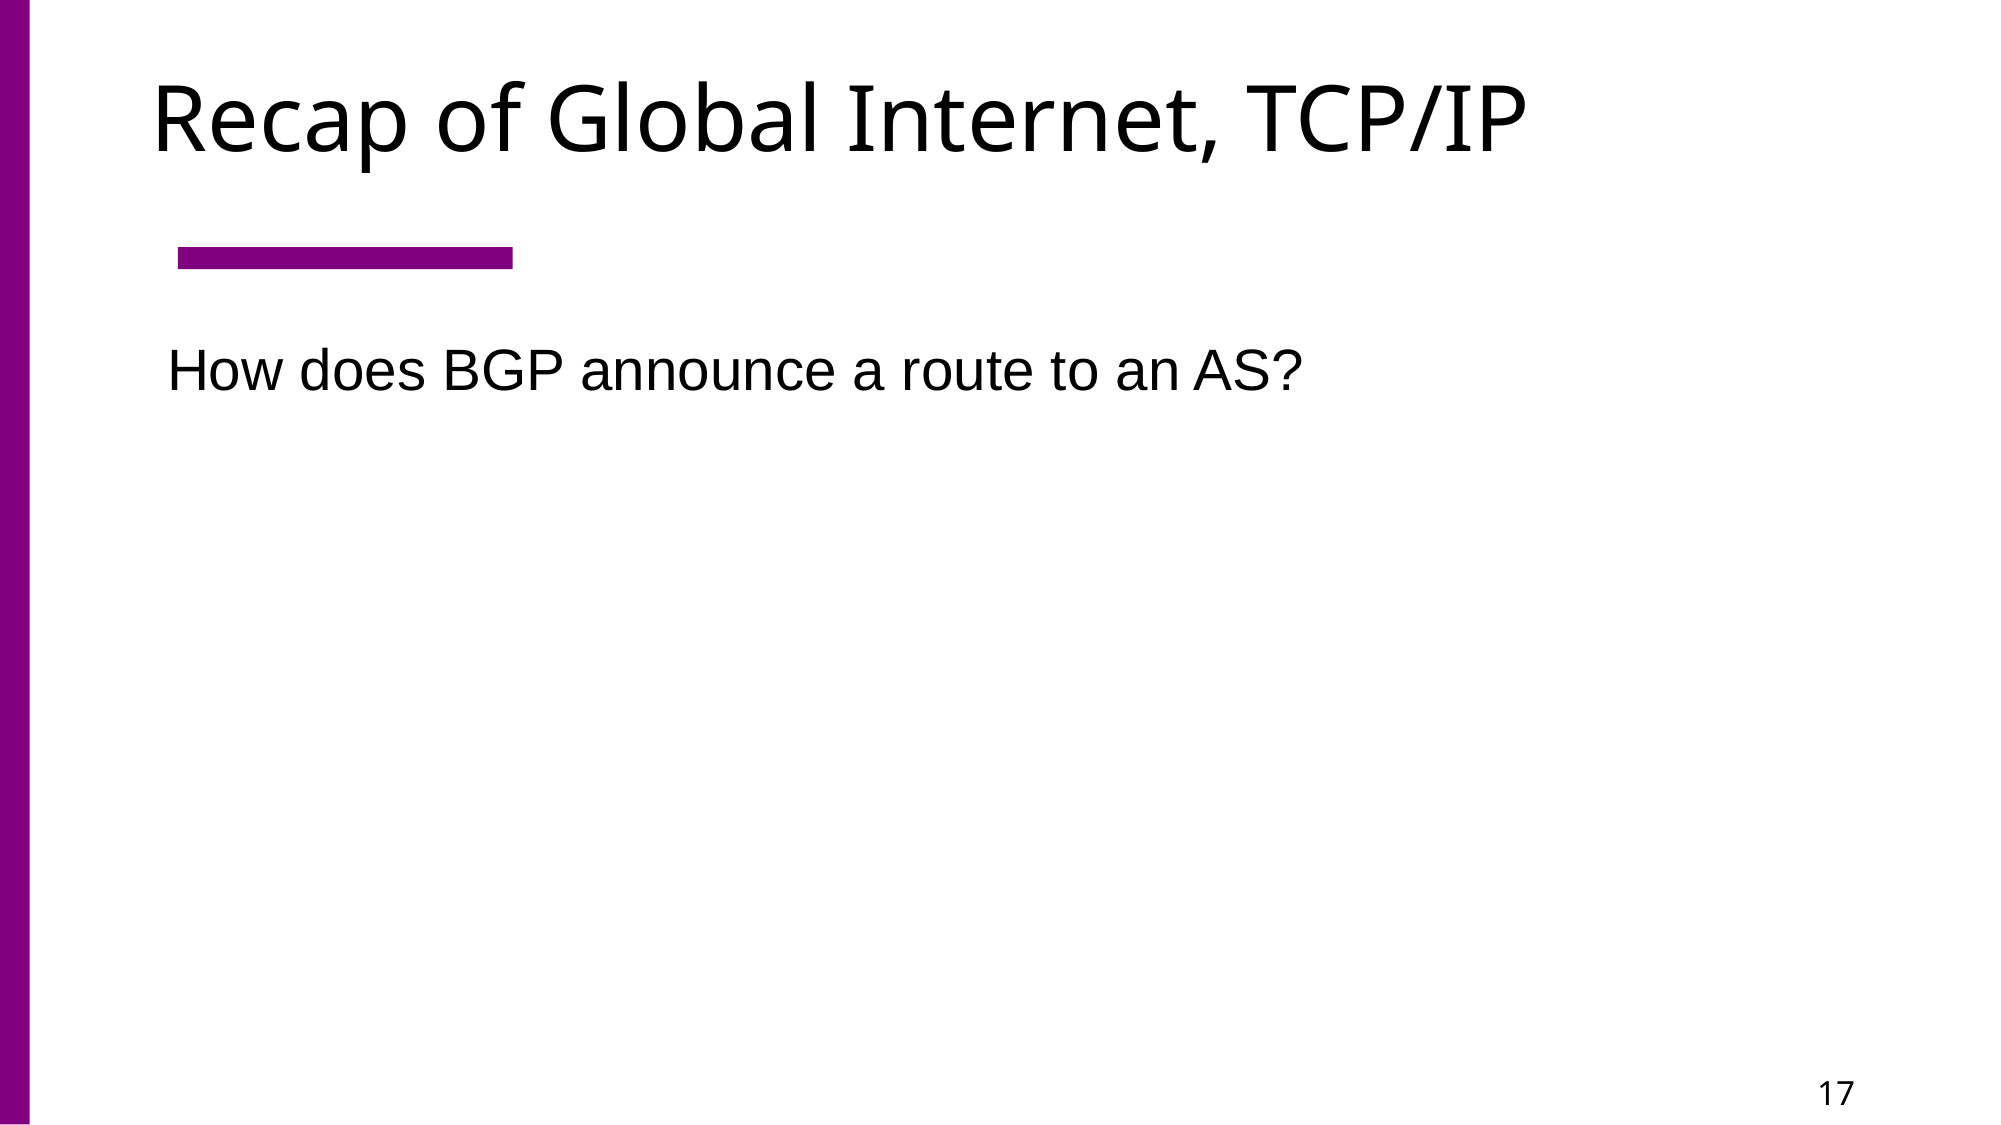

# Recap of Global Internet, TCP/IP
How does BGP announce a route to an AS?